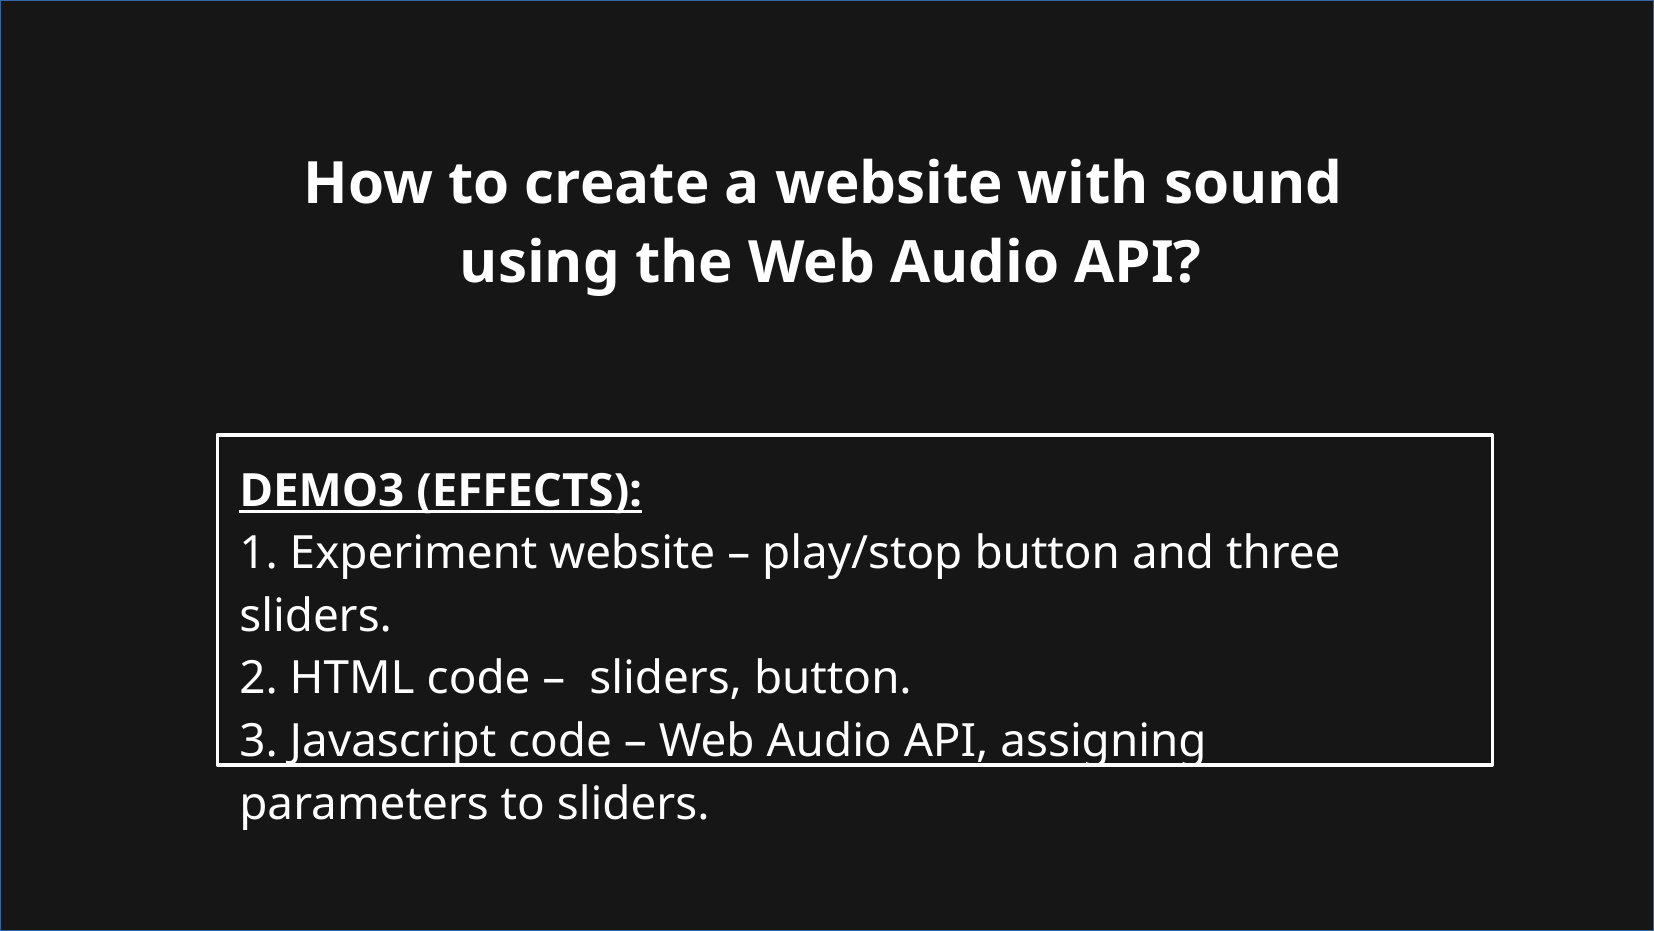

# How to create a website with sound
using the Web Audio API?
DEMO3 (EFFECTS):
1. Experiment website – play/stop button and three sliders.
2. HTML code – sliders, button.
3. Javascript code – Web Audio API, assigning parameters to sliders.